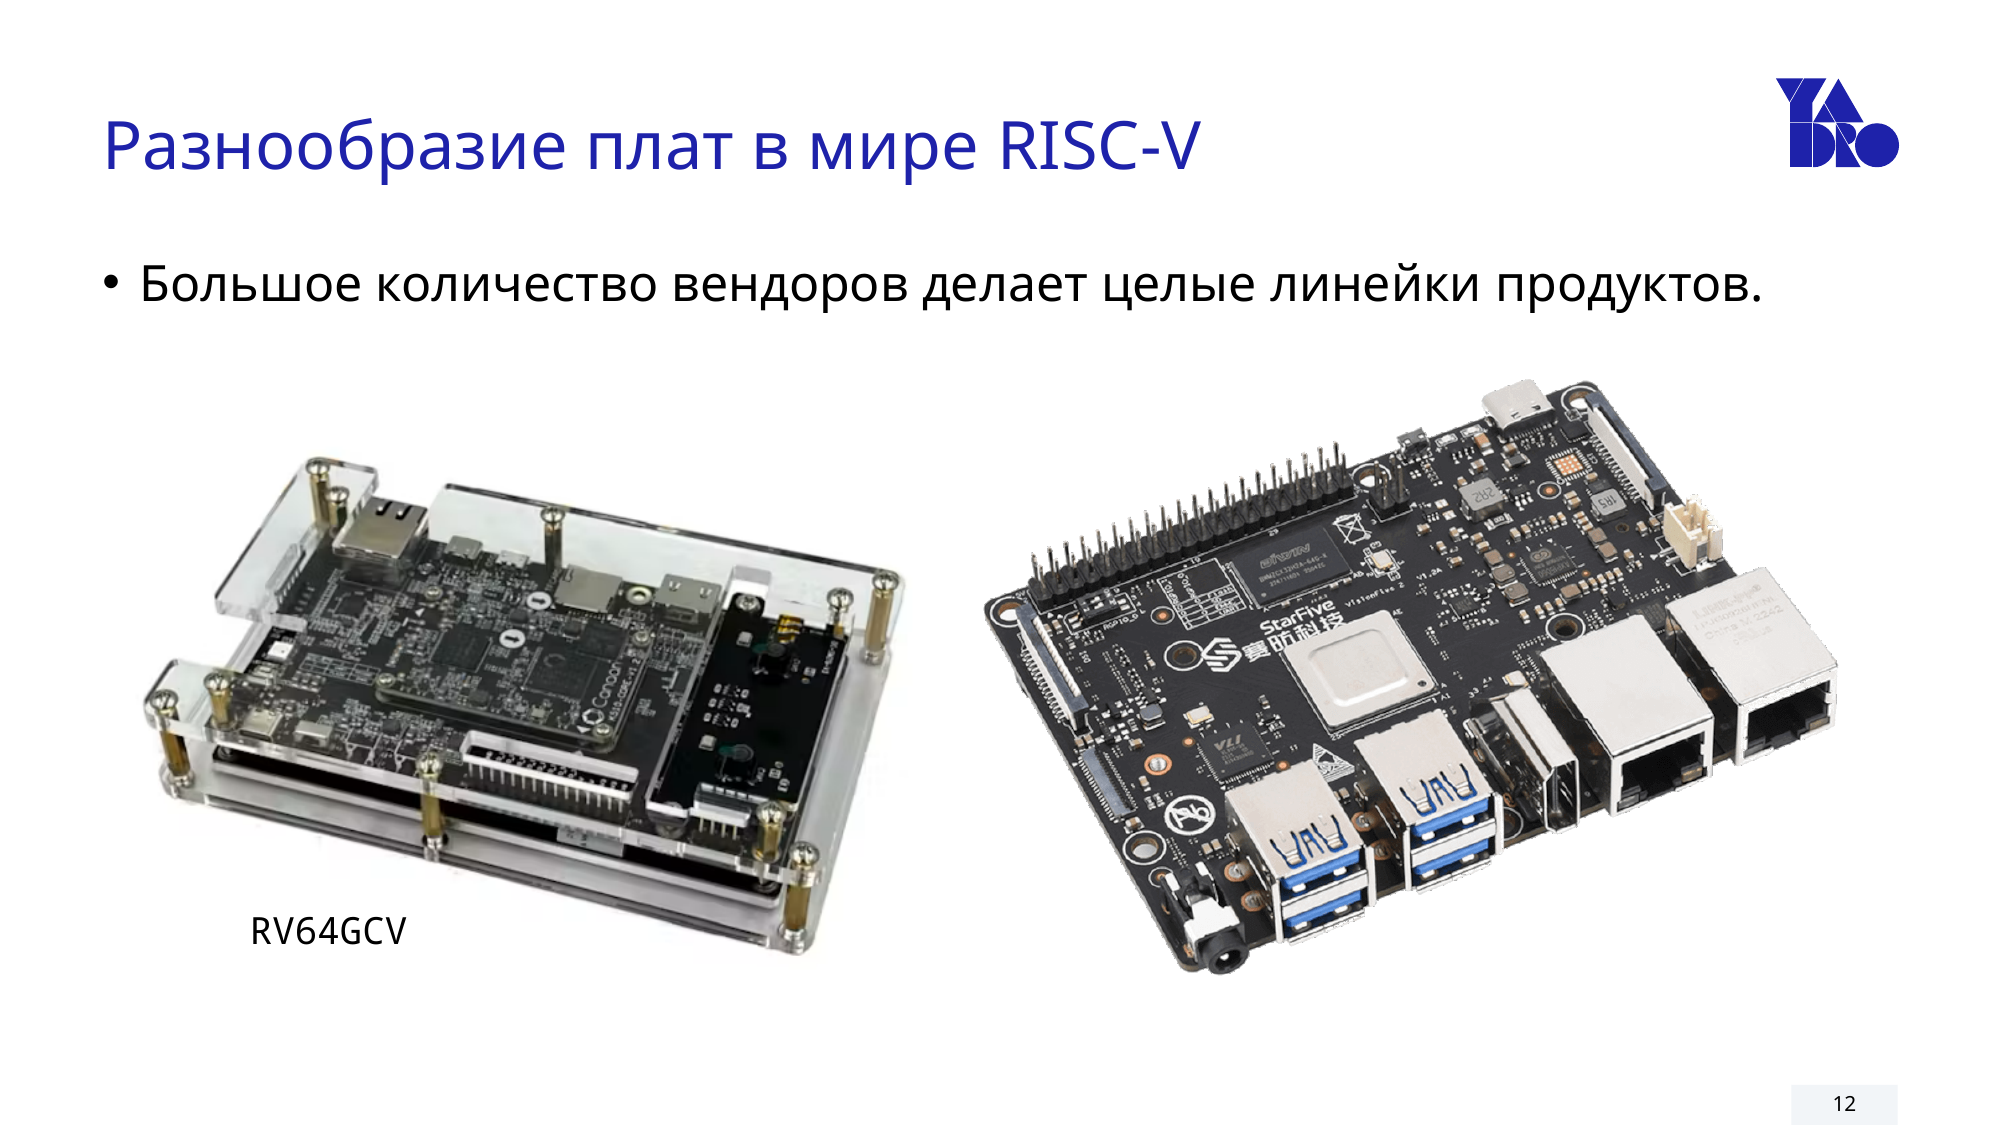

# Разнообразие плат в мире RISC-V
Большое количество вендоров делает целые линейки продуктов.
RV64GCV